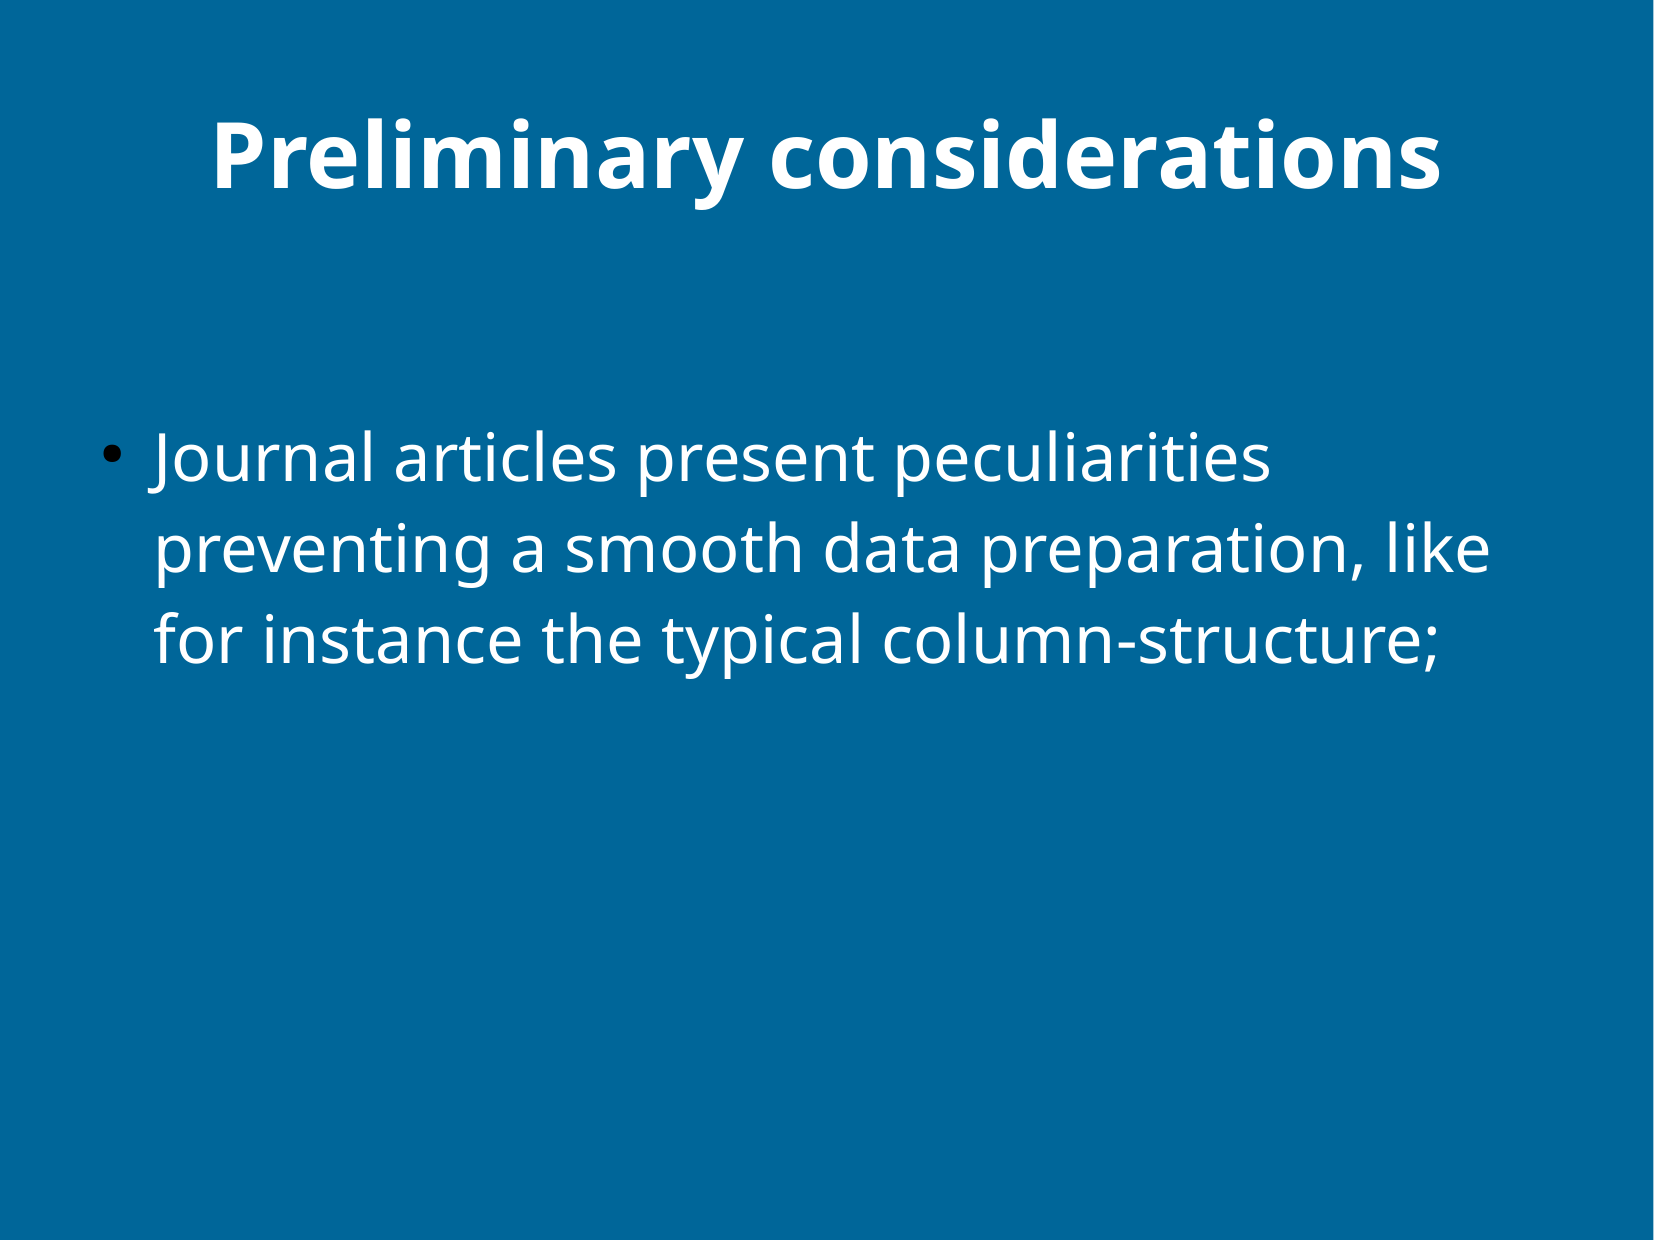

# Preliminary considerations
Journal articles present peculiarities preventing a smooth data preparation, like for instance the typical column-structure;